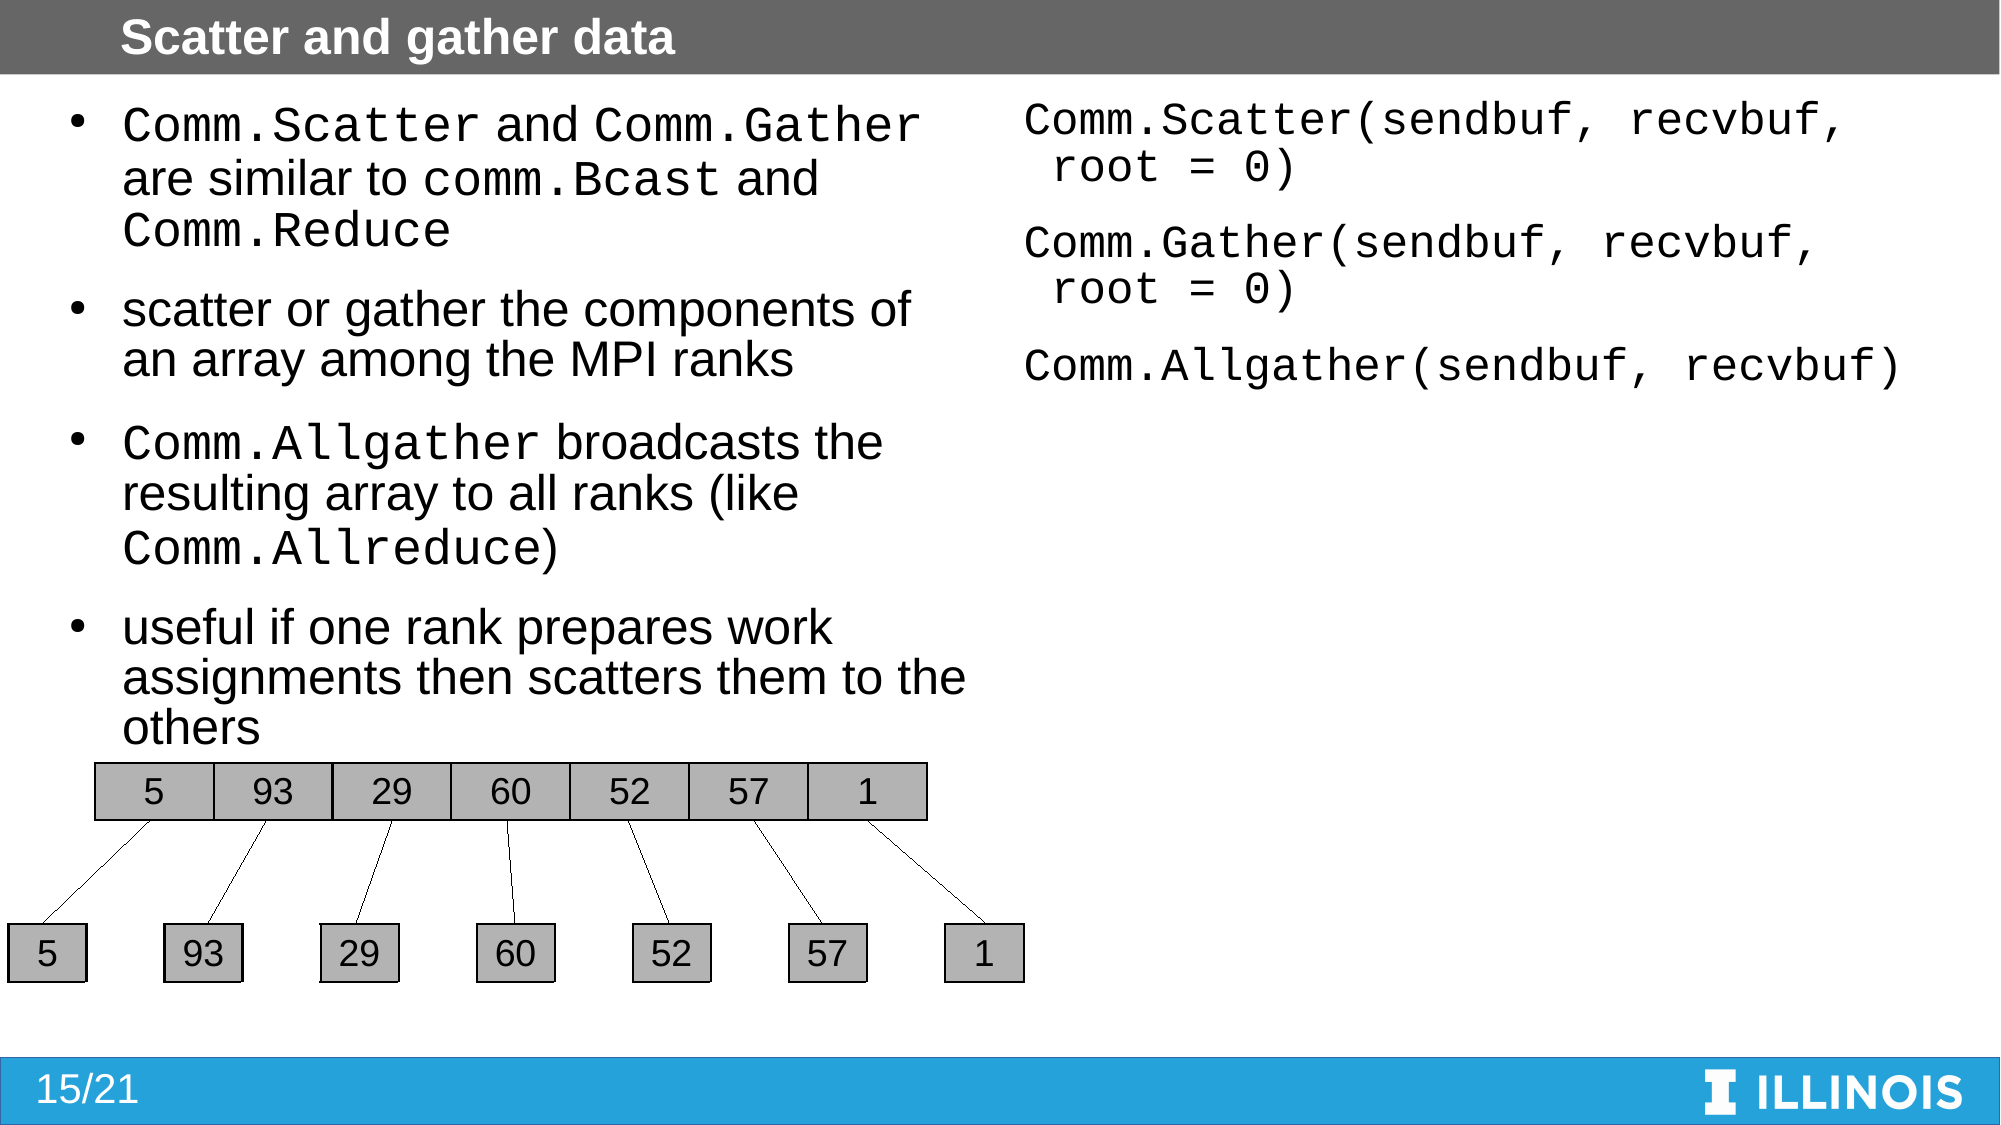

# Scatter and gather data
Comm.Scatter and Comm.Gather are similar to comm.Bcast and Comm.Reduce
scatter or gather the components of an array among the MPI ranks
Comm.Allgather broadcasts the resulting array to all ranks (like Comm.Allreduce)
useful if one rank prepares work assignments then scatters them to the others
Comm.Scatter(sendbuf, recvbuf,
 root = 0)
Comm.Gather(sendbuf, recvbuf,
 root = 0)
Comm.Allgather(sendbuf, recvbuf)
| 5 | 93 | 29 | 60 | 52 | 57 | 1 |
| --- | --- | --- | --- | --- | --- | --- |
| 5 | | 93 | | 29 | | 60 | | 52 | | 57 | | 1 |
| --- | --- | --- | --- | --- | --- | --- | --- | --- | --- | --- | --- | --- |